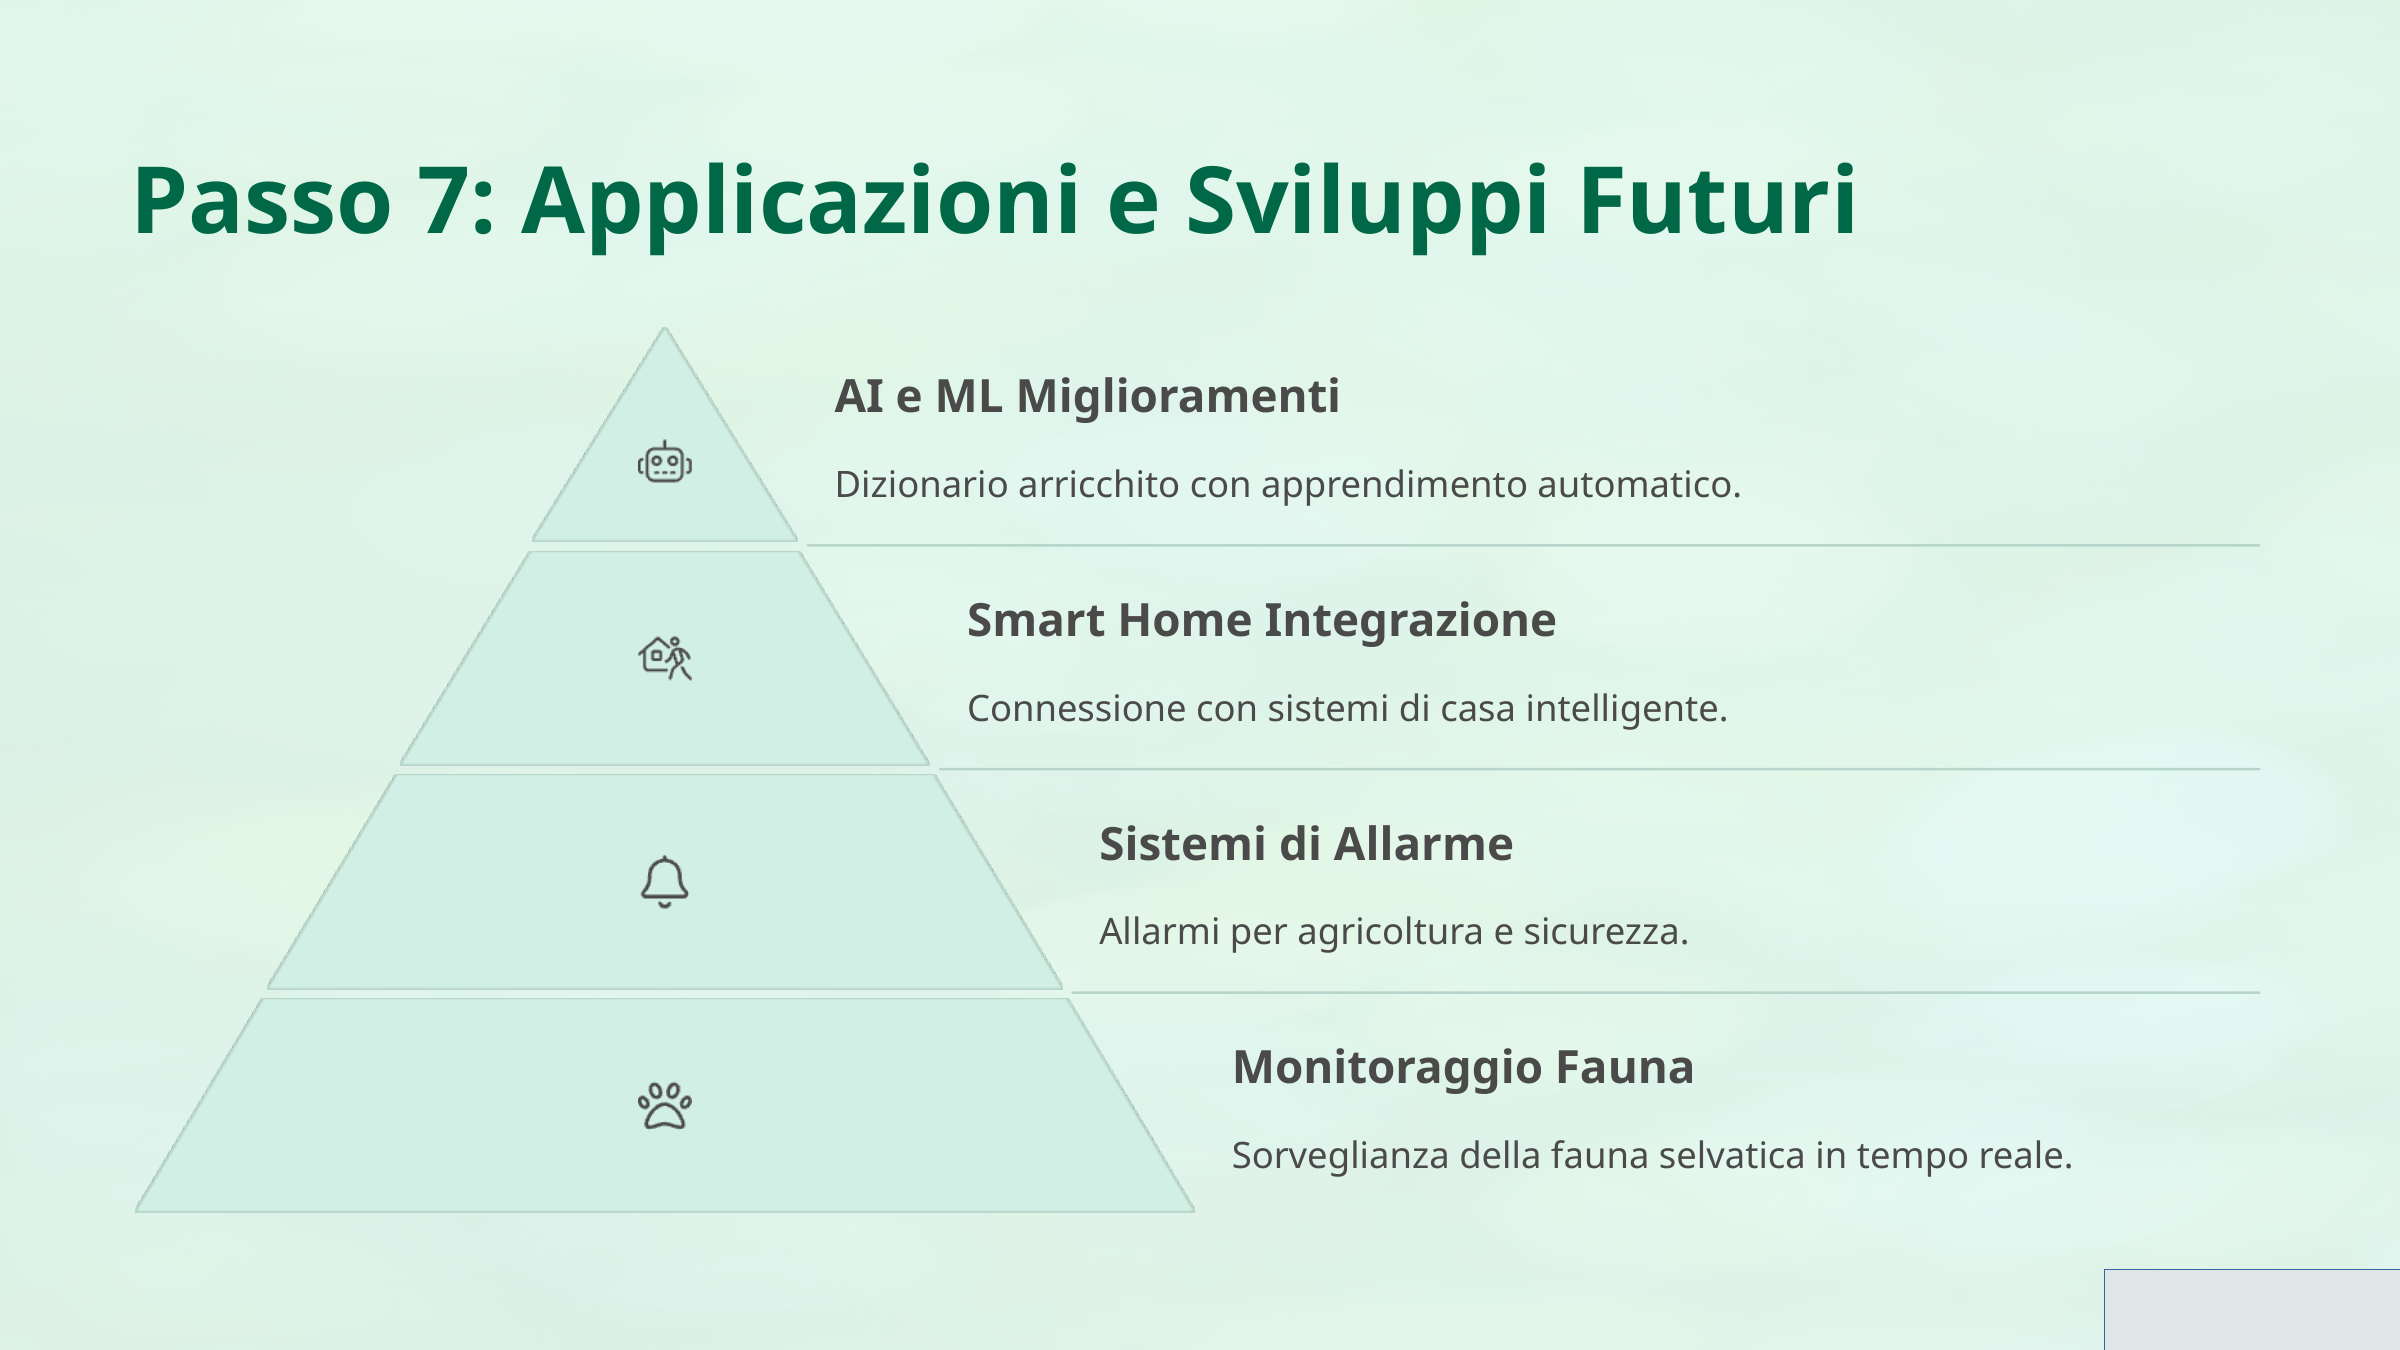

Passo 7: Applicazioni e Sviluppi Futuri
AI e ML Miglioramenti
Dizionario arricchito con apprendimento automatico.
Smart Home Integrazione
Connessione con sistemi di casa intelligente.
Sistemi di Allarme
Allarmi per agricoltura e sicurezza.
Monitoraggio Fauna
Sorveglianza della fauna selvatica in tempo reale.